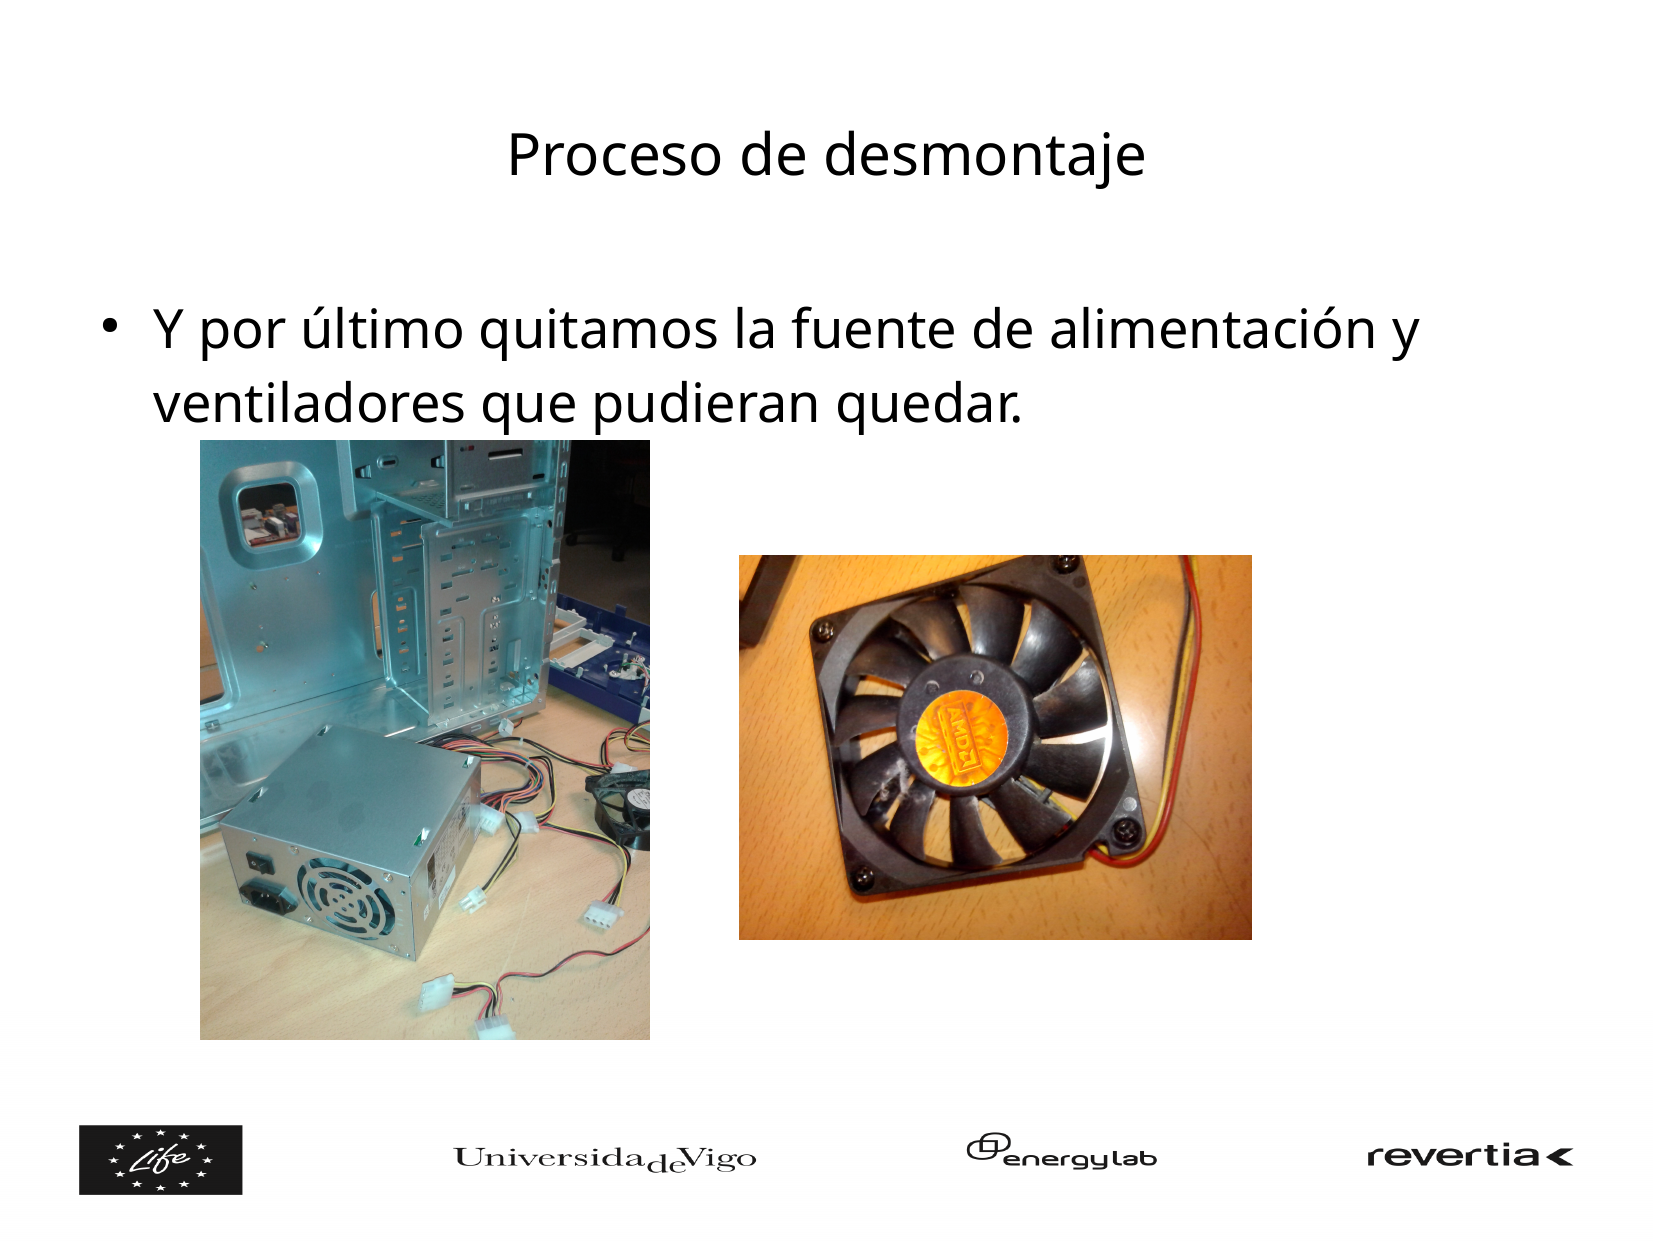

# Proceso de desmontaje
Y por último quitamos la fuente de alimentación y ventiladores que pudieran quedar.